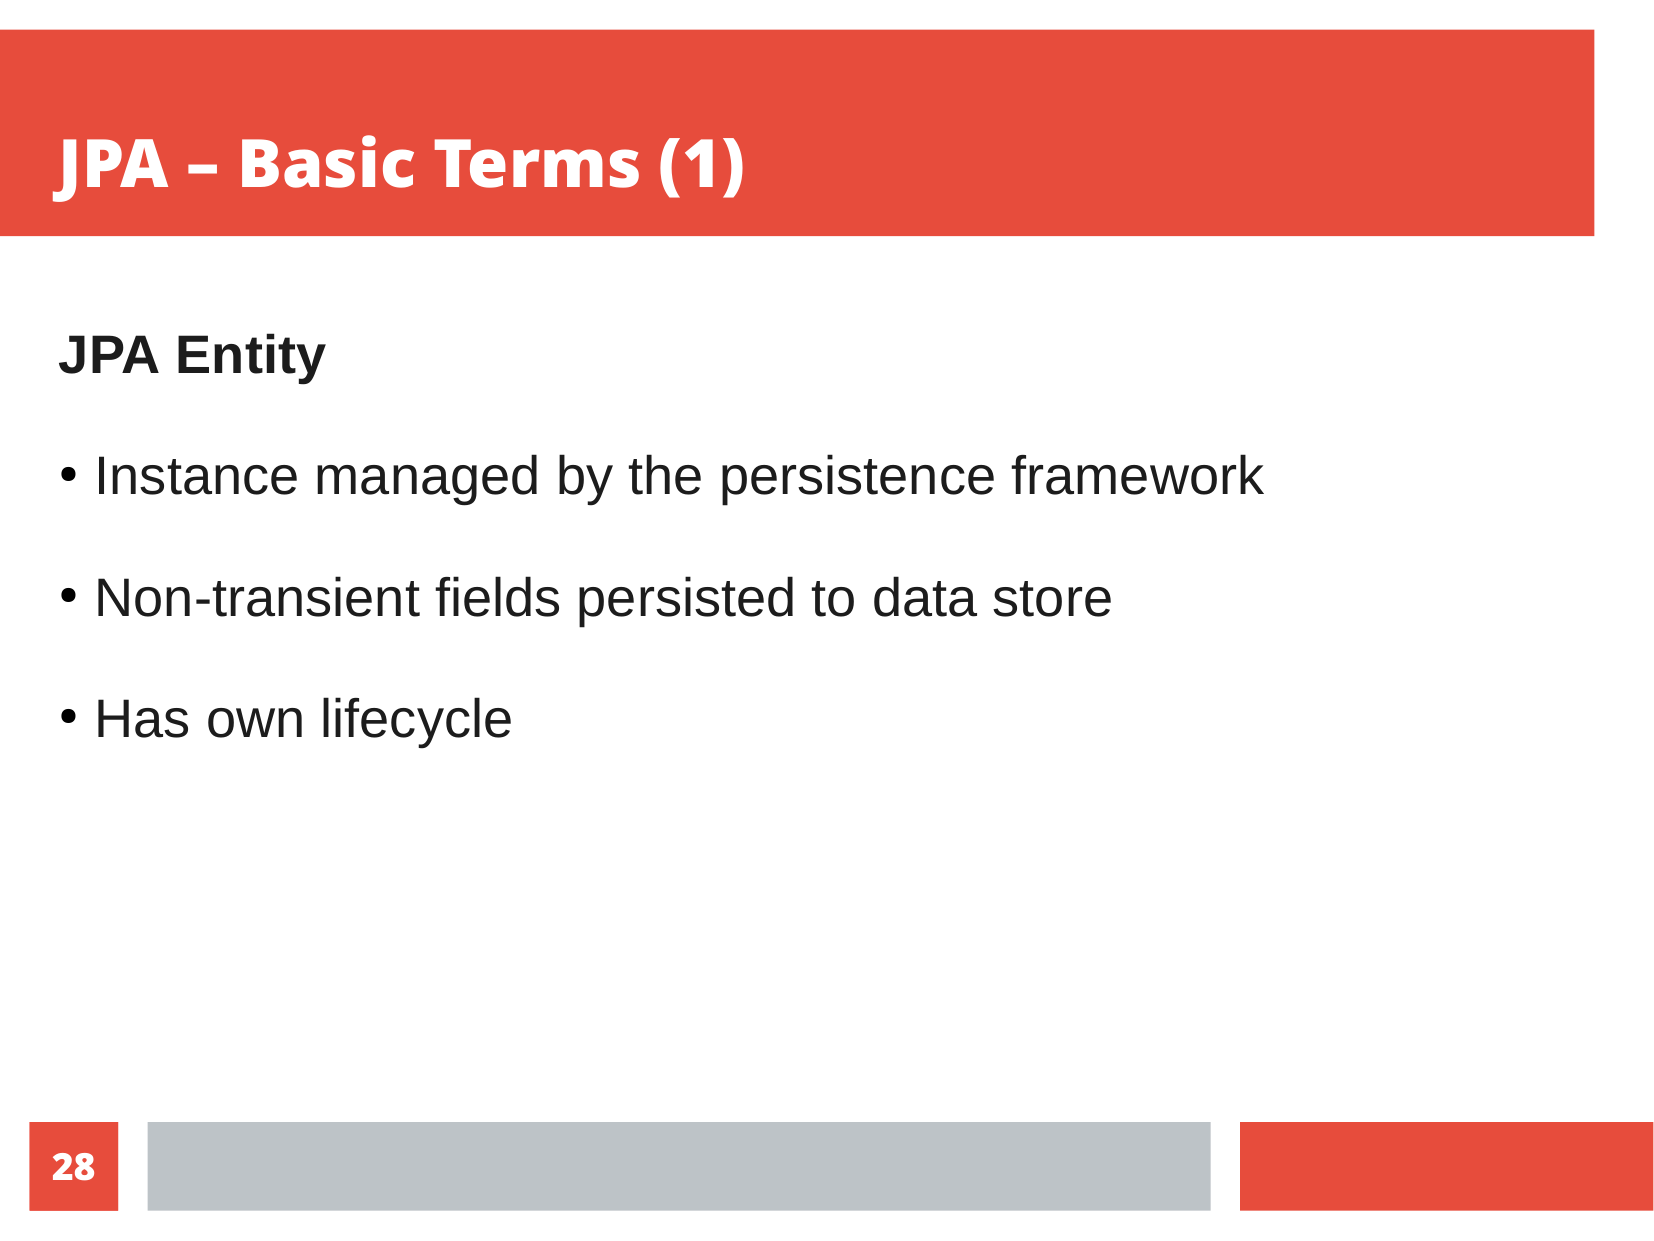

# JPA – Basic Terms (1)
JPA Entity
Instance managed by the persistence framework
Non-transient fields persisted to data store
Has own lifecycle
28